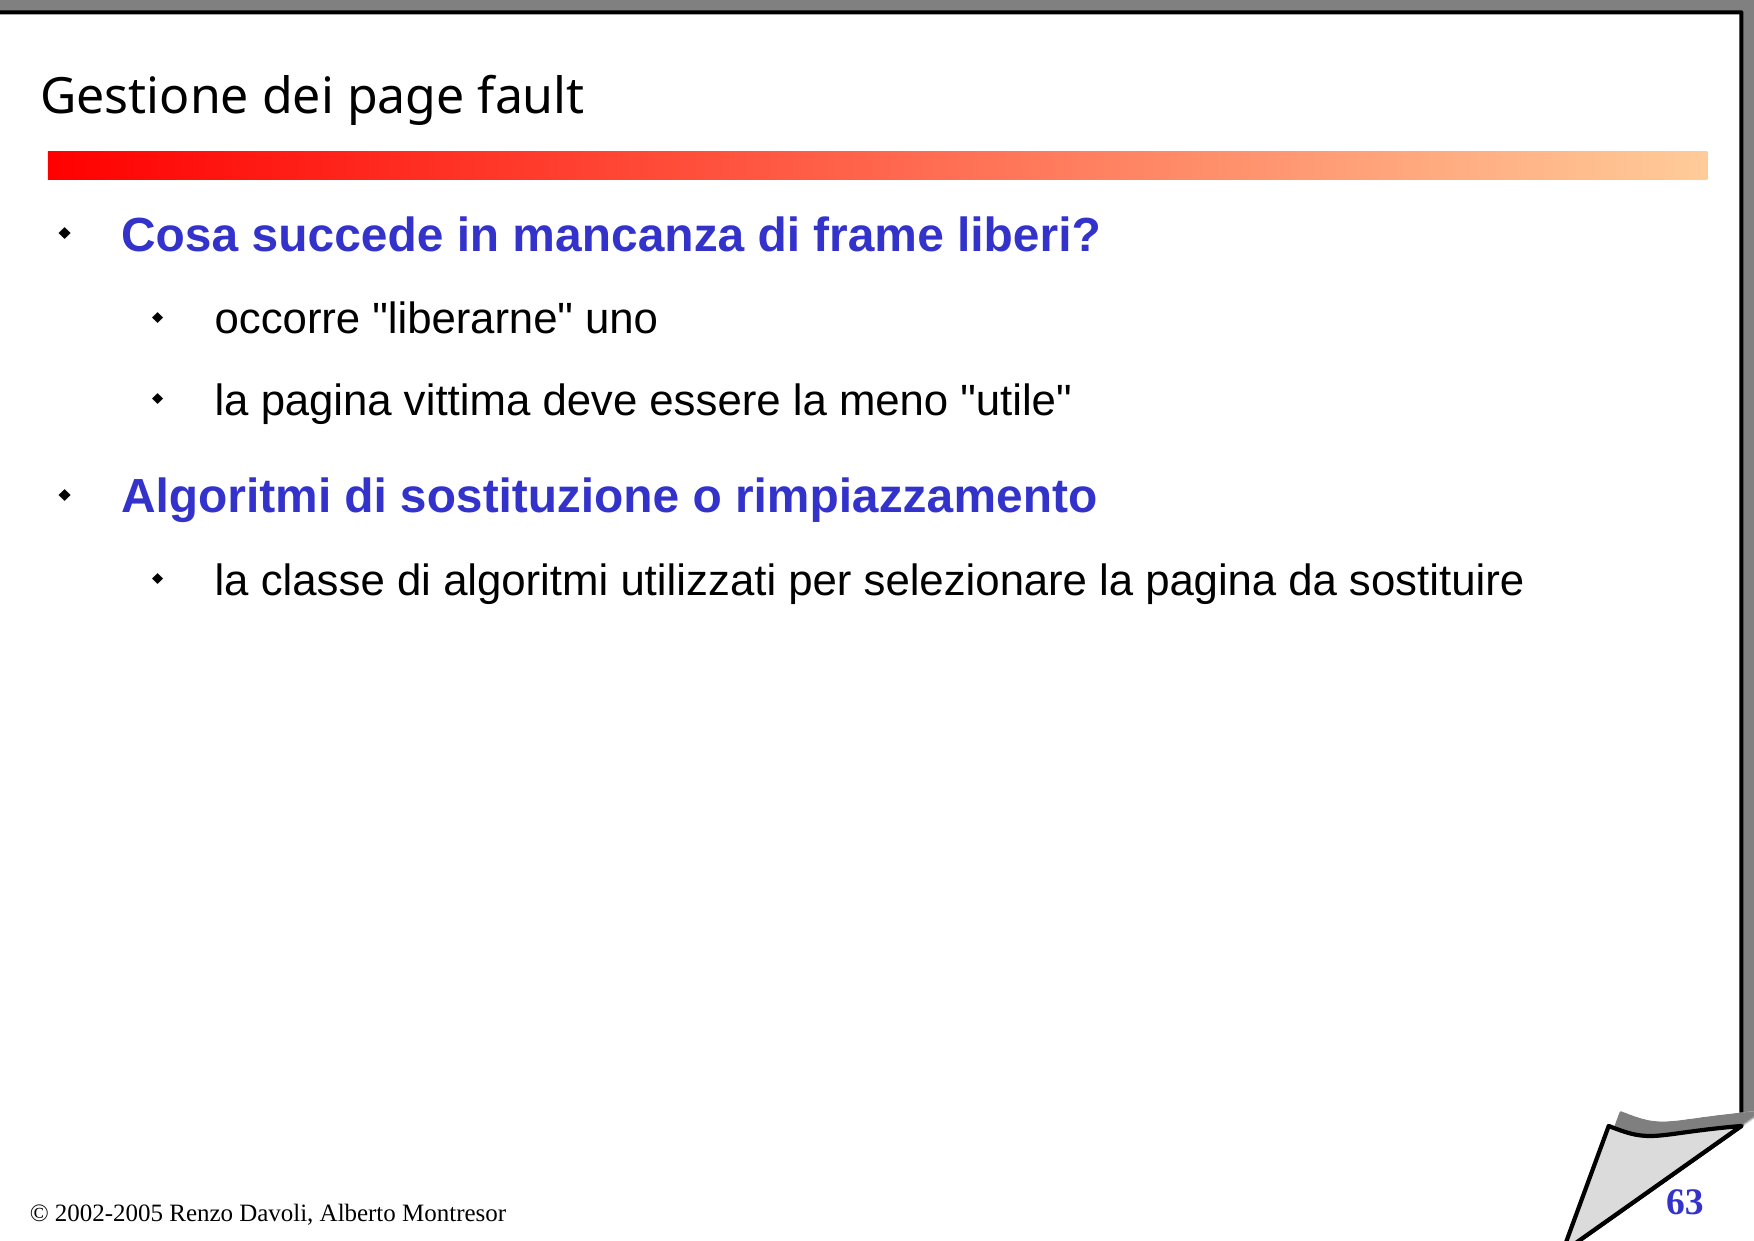

# Gestione dei page fault
Cosa succede in mancanza di frame liberi?
occorre "liberarne" uno
la pagina vittima deve essere la meno "utile"
Algoritmi di sostituzione o rimpiazzamento
la classe di algoritmi utilizzati per selezionare la pagina da sostituire